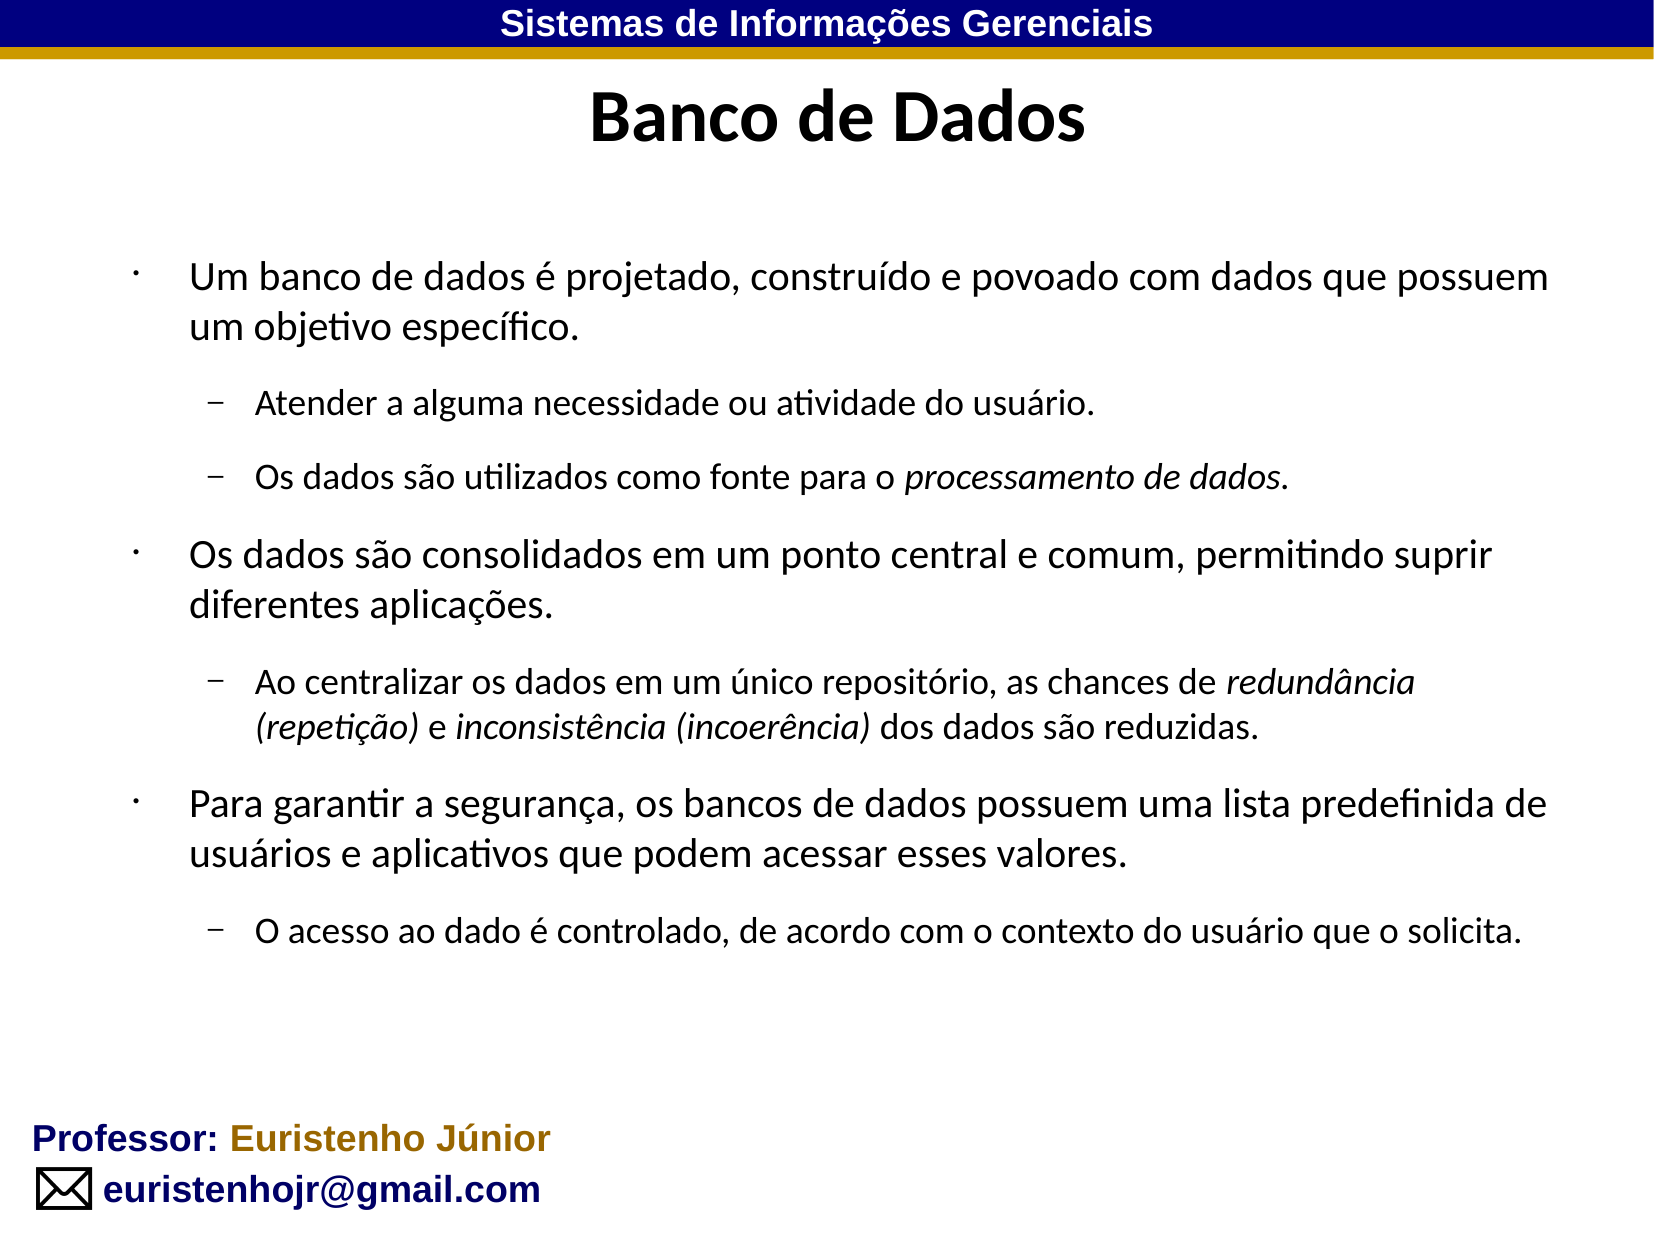

Empreendedorismo
Sistemas de Informações Gerenciais
# Banco de Dados
Um banco de dados é projetado, construído e povoado com dados que possuem um objetivo específico.
Atender a alguma necessidade ou atividade do usuário.
Os dados são utilizados como fonte para o processamento de dados.
Os dados são consolidados em um ponto central e comum, permitindo suprir diferentes aplicações.
Ao centralizar os dados em um único repositório, as chances de redundância (repetição) e inconsistência (incoerência) dos dados são reduzidas.
Para garantir a segurança, os bancos de dados possuem uma lista predefinida de usuários e aplicativos que podem acessar esses valores.
O acesso ao dado é controlado, de acordo com o contexto do usuário que o solicita.
Professor: Euristenho Júnior
euristenhojr@gmail.com